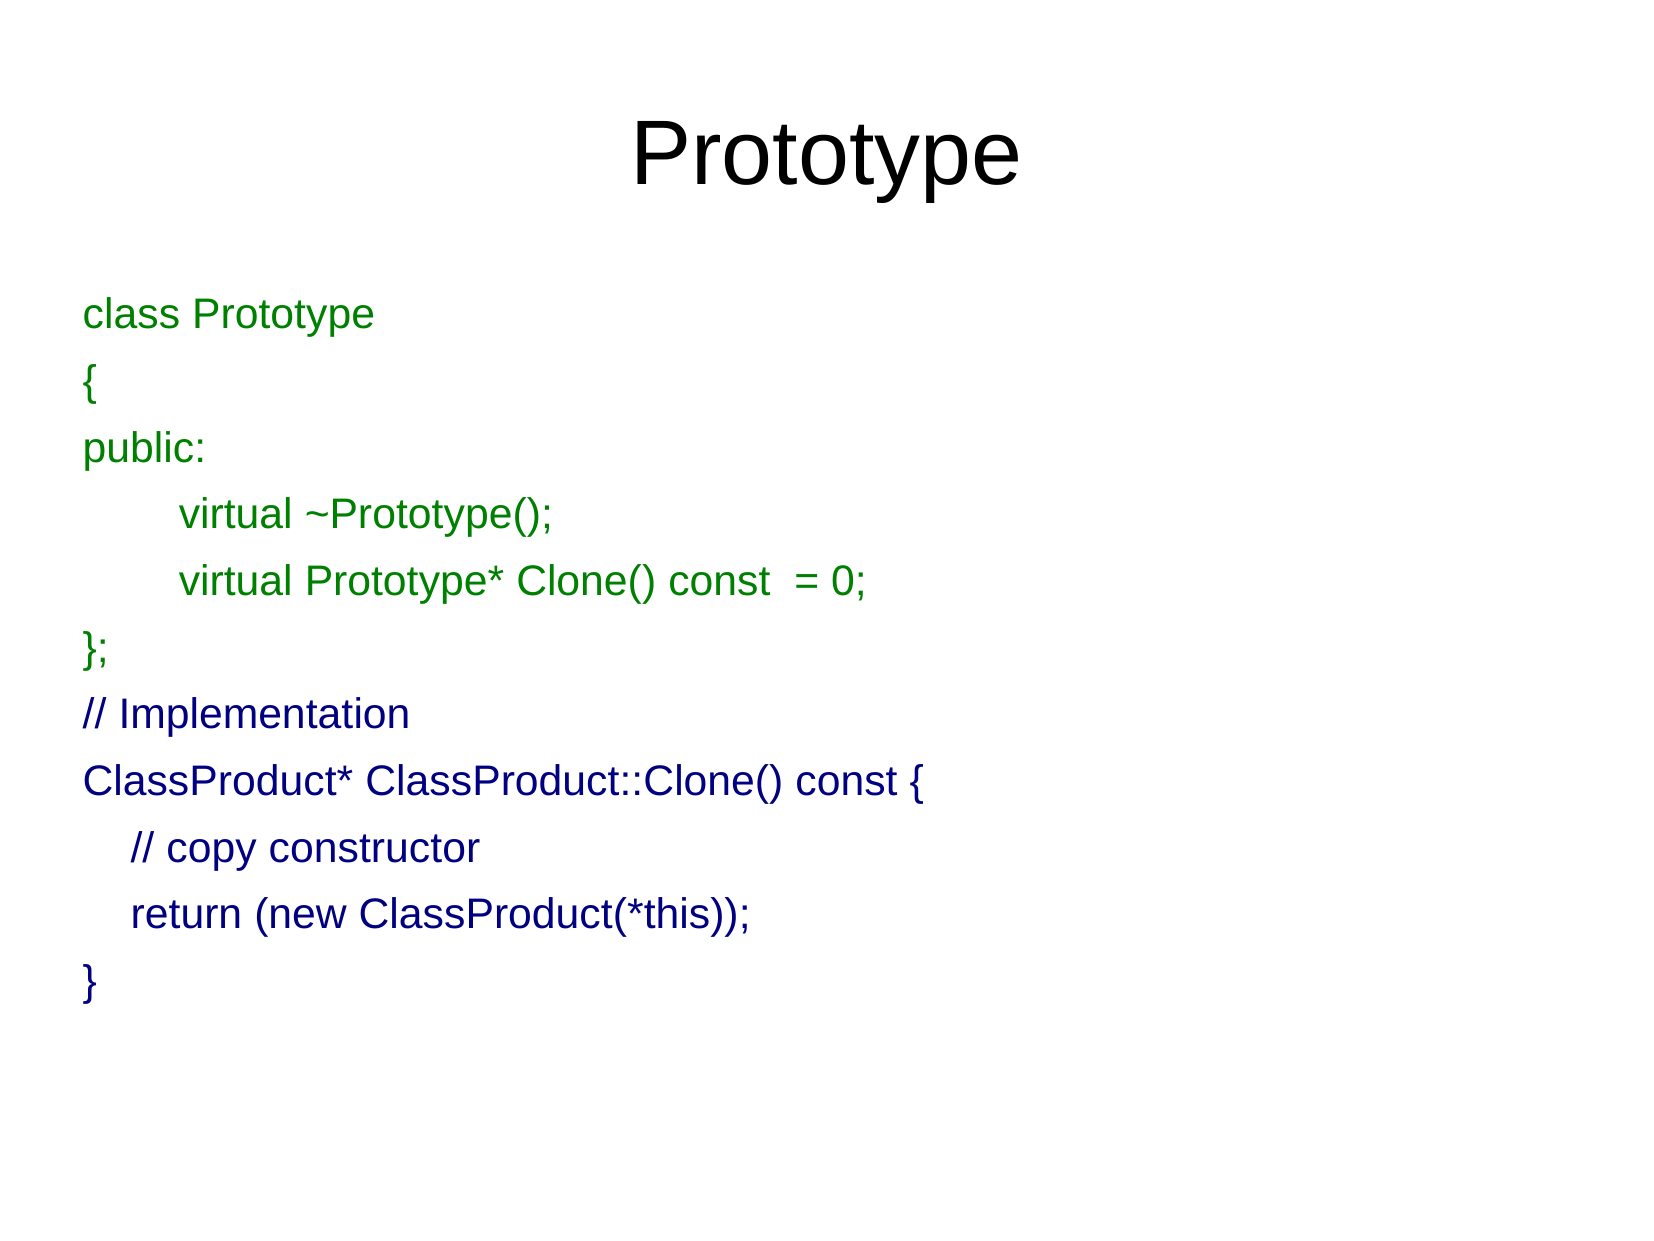

# Prototype
class Prototype
{
public:
 virtual ~Prototype();
 virtual Prototype* Clone() const = 0;
};
// Implementation
ClassProduct* ClassProduct::Clone() const {
 // copy constructor
 return (new ClassProduct(*this));
}